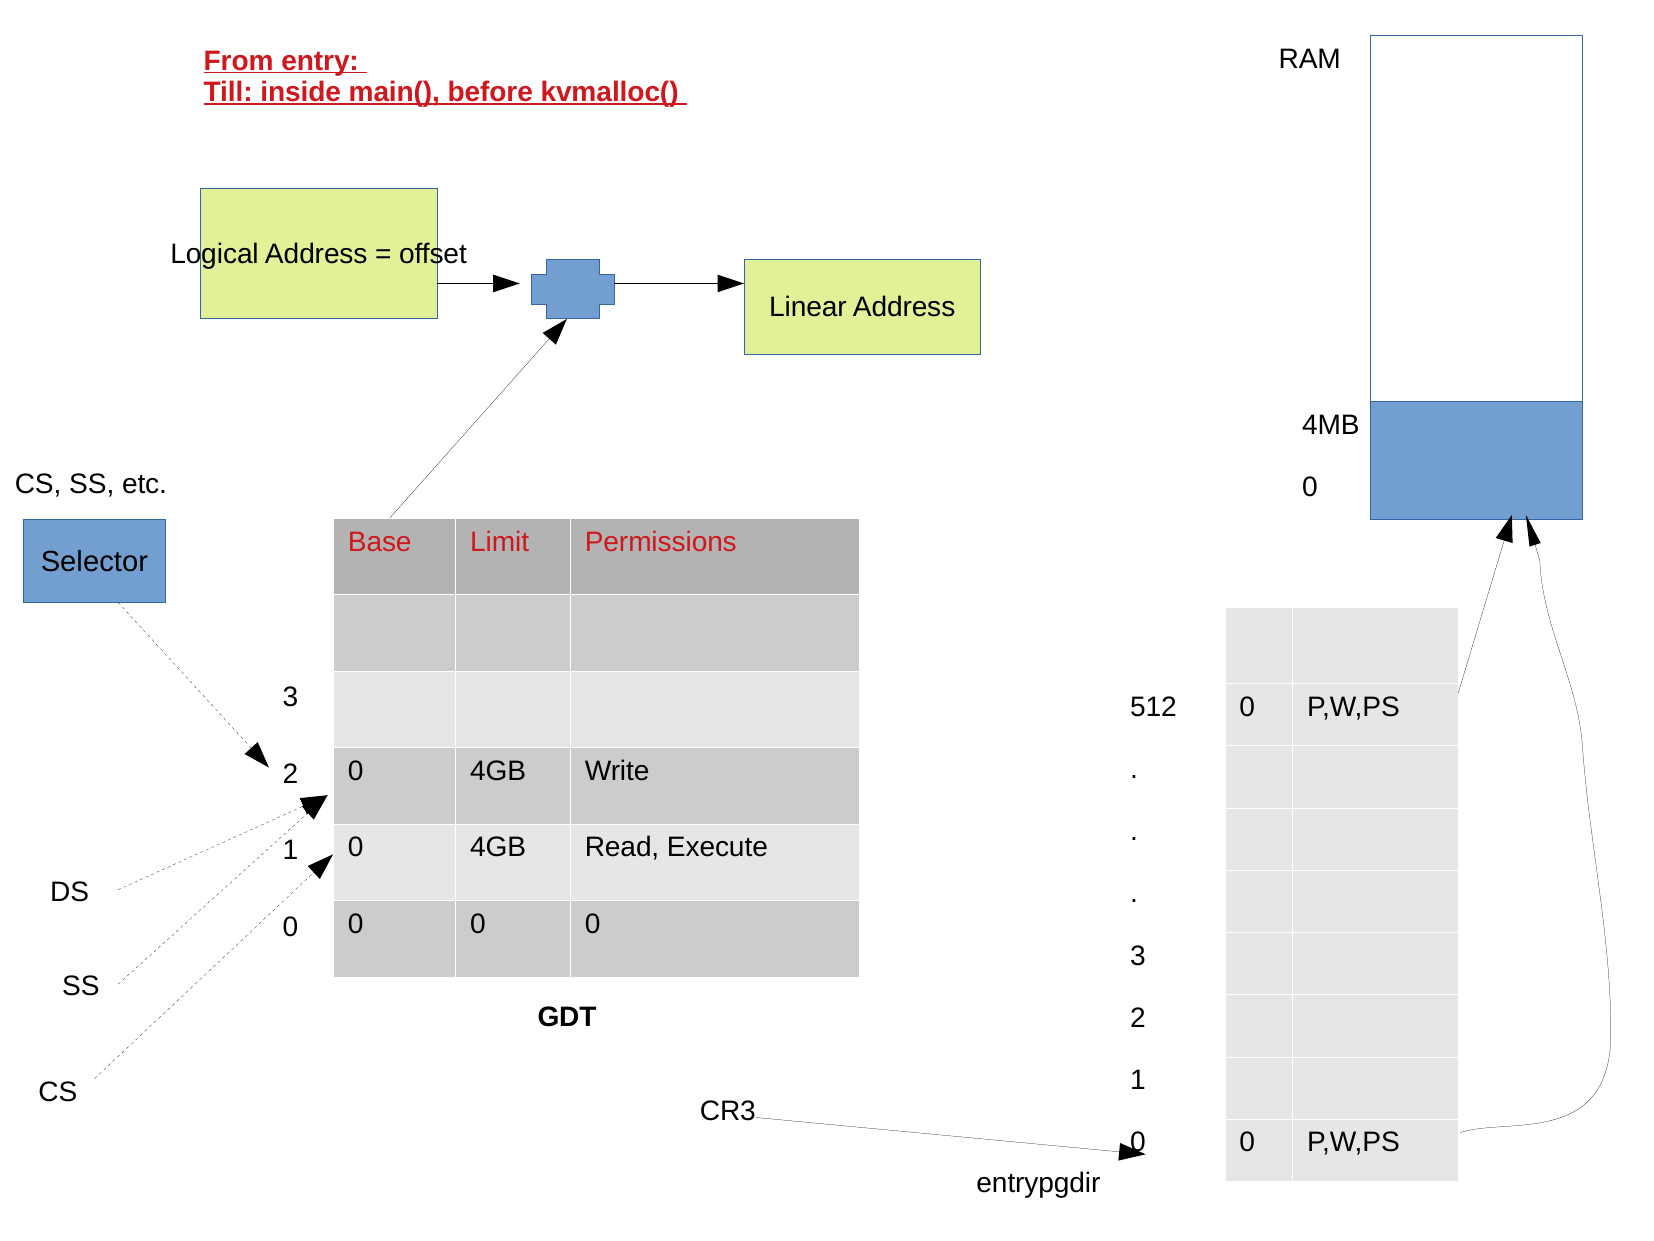

RAM
From entry:
Till: inside main(), before kvmalloc()
Logical Address = offset
Linear Address
4MB
0
CS, SS, etc.
| Base | Limit | Permissions |
| --- | --- | --- |
| | | |
| | | |
| 0 | 4GB | Write |
| 0 | 4GB | Read, Execute |
| 0 | 0 | 0 |
Selector
| |
| --- |
| 3 |
| 2 |
| 1 |
| 0 |
| | | |
| --- | --- | --- |
| 512 | 0 | P,W,PS |
| . | | |
| . | | |
| . | | |
| 3 | | |
| 2 | | |
| 1 | | |
| 0 | 0 | P,W,PS |
DS
SS
GDT
CS
CR3
entrypgdir